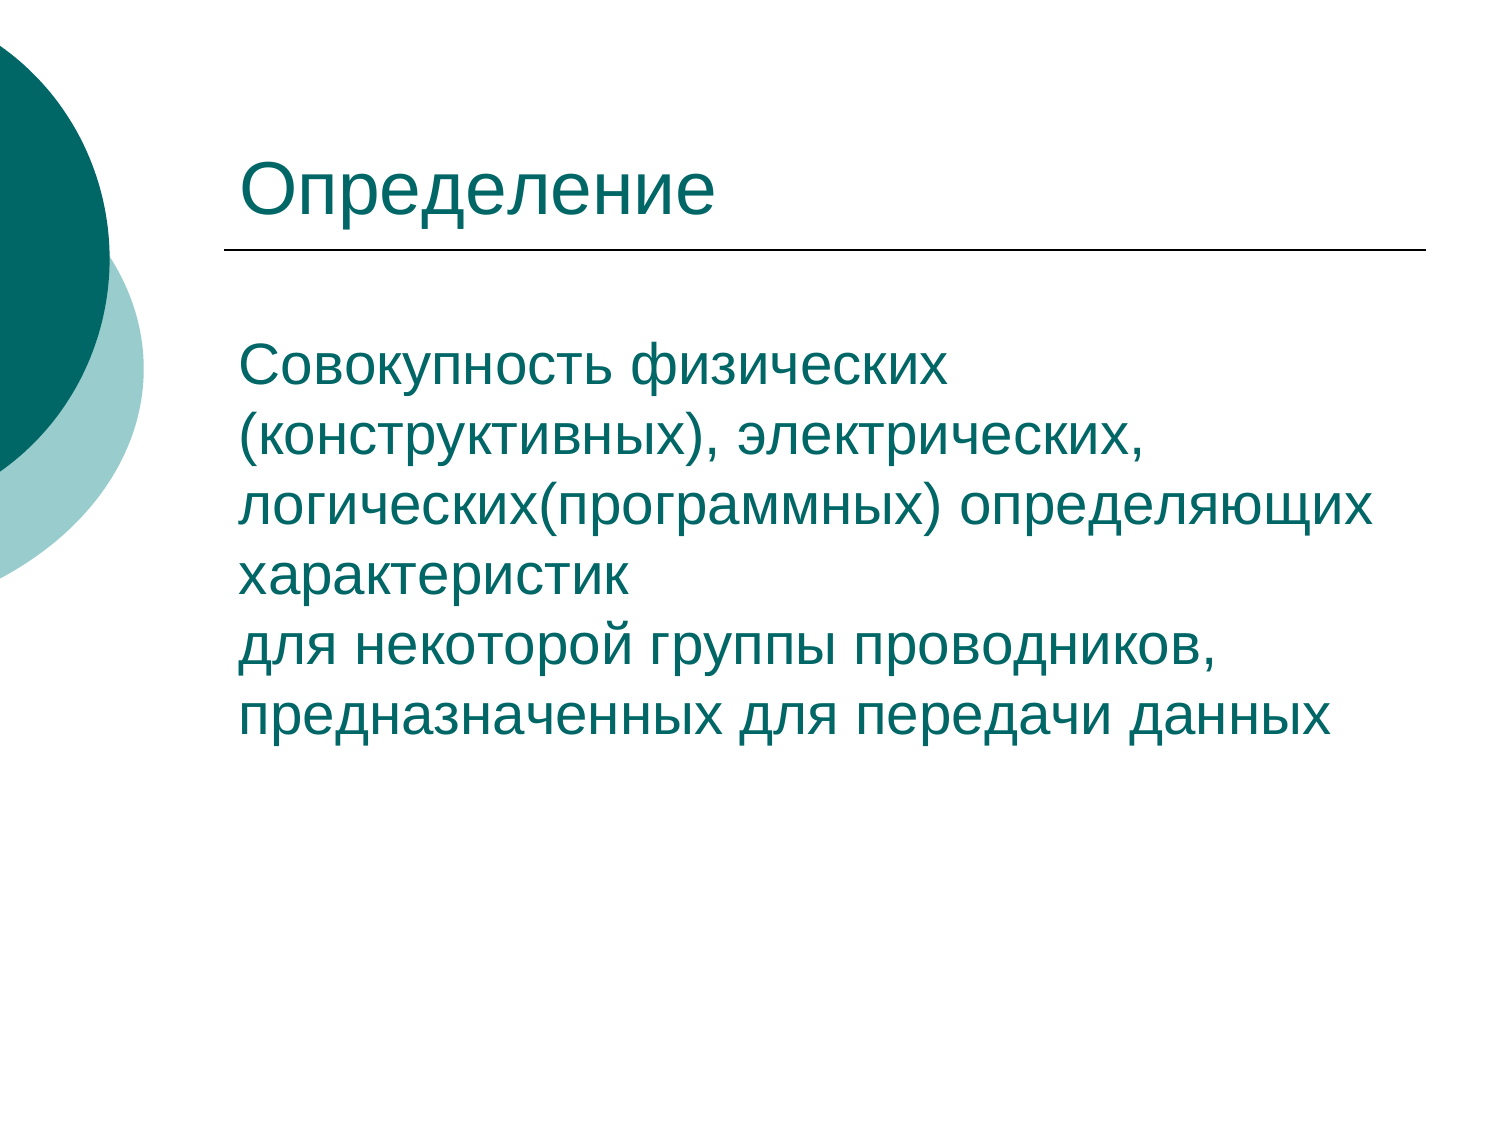

# Определение
Совокупность физических (конструктивных), электрических, логических(программных) определяющих характеристик
для некоторой группы проводников, предназначенных для передачи данных